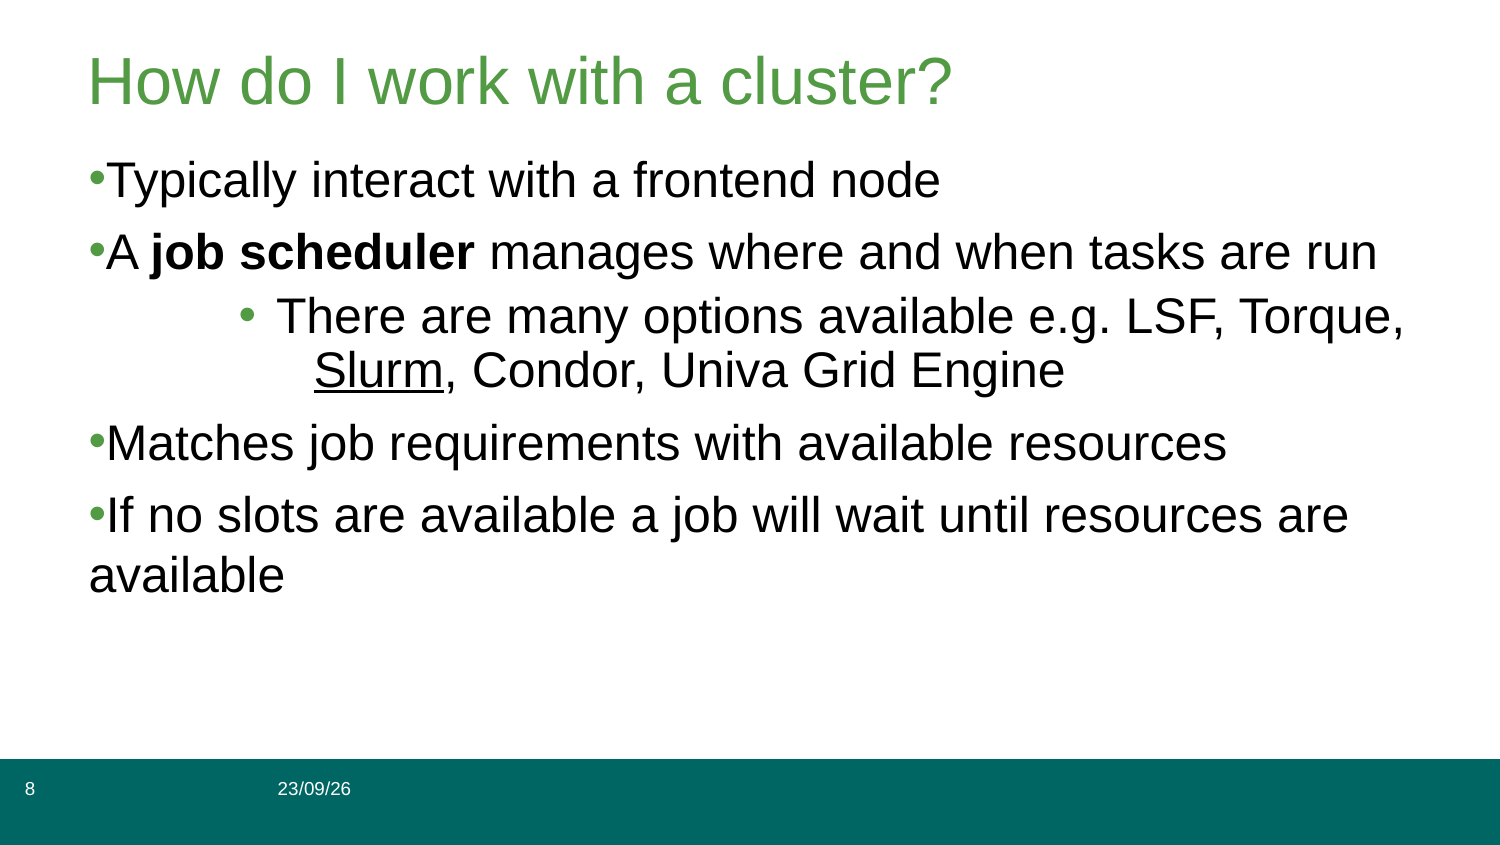

# How do I work with a cluster?
Typically interact with a frontend node
A job scheduler manages where and when tasks are run
There are many options available e.g. LSF, Torque, Slurm, Condor, Univa Grid Engine
Matches job requirements with available resources
If no slots are available a job will wait until resources are available